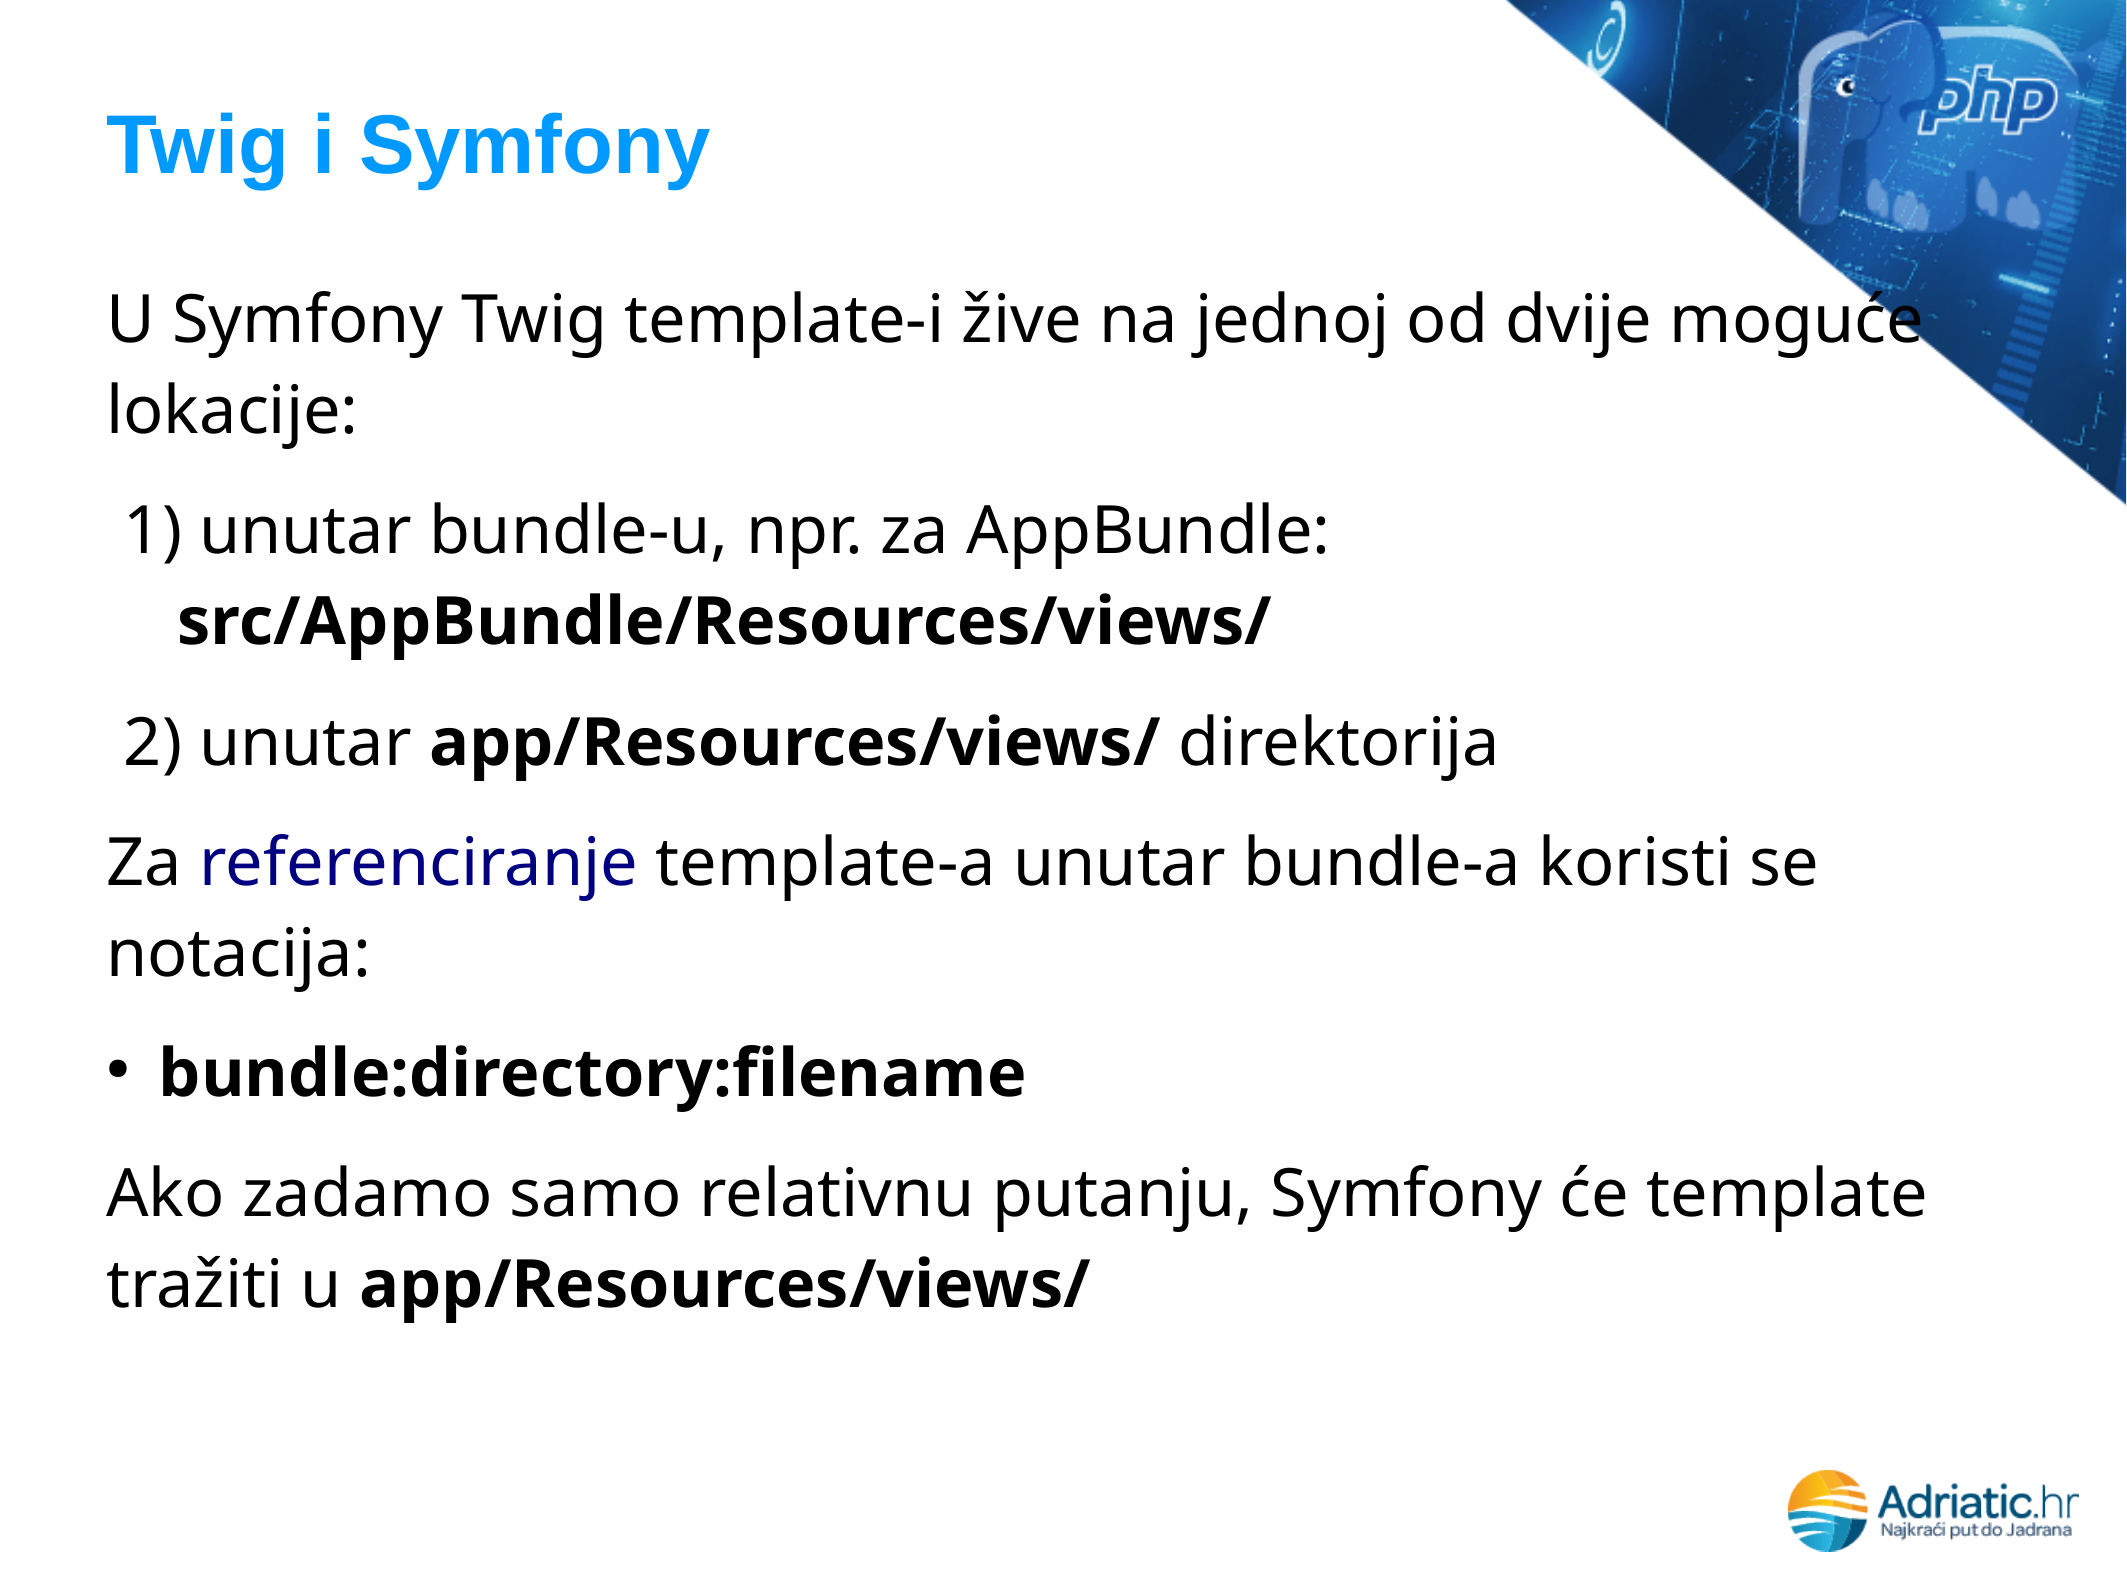

# Twig i Symfony
U Symfony Twig template-i žive na jednoj od dvije moguće lokacije:
 unutar bundle-u, npr. za AppBundle: src/AppBundle/Resources/views/
 unutar app/Resources/views/ direktorija
Za referenciranje template-a unutar bundle-a koristi se notacija:
 bundle:directory:filename
Ako zadamo samo relativnu putanju, Symfony će template tražiti u app/Resources/views/